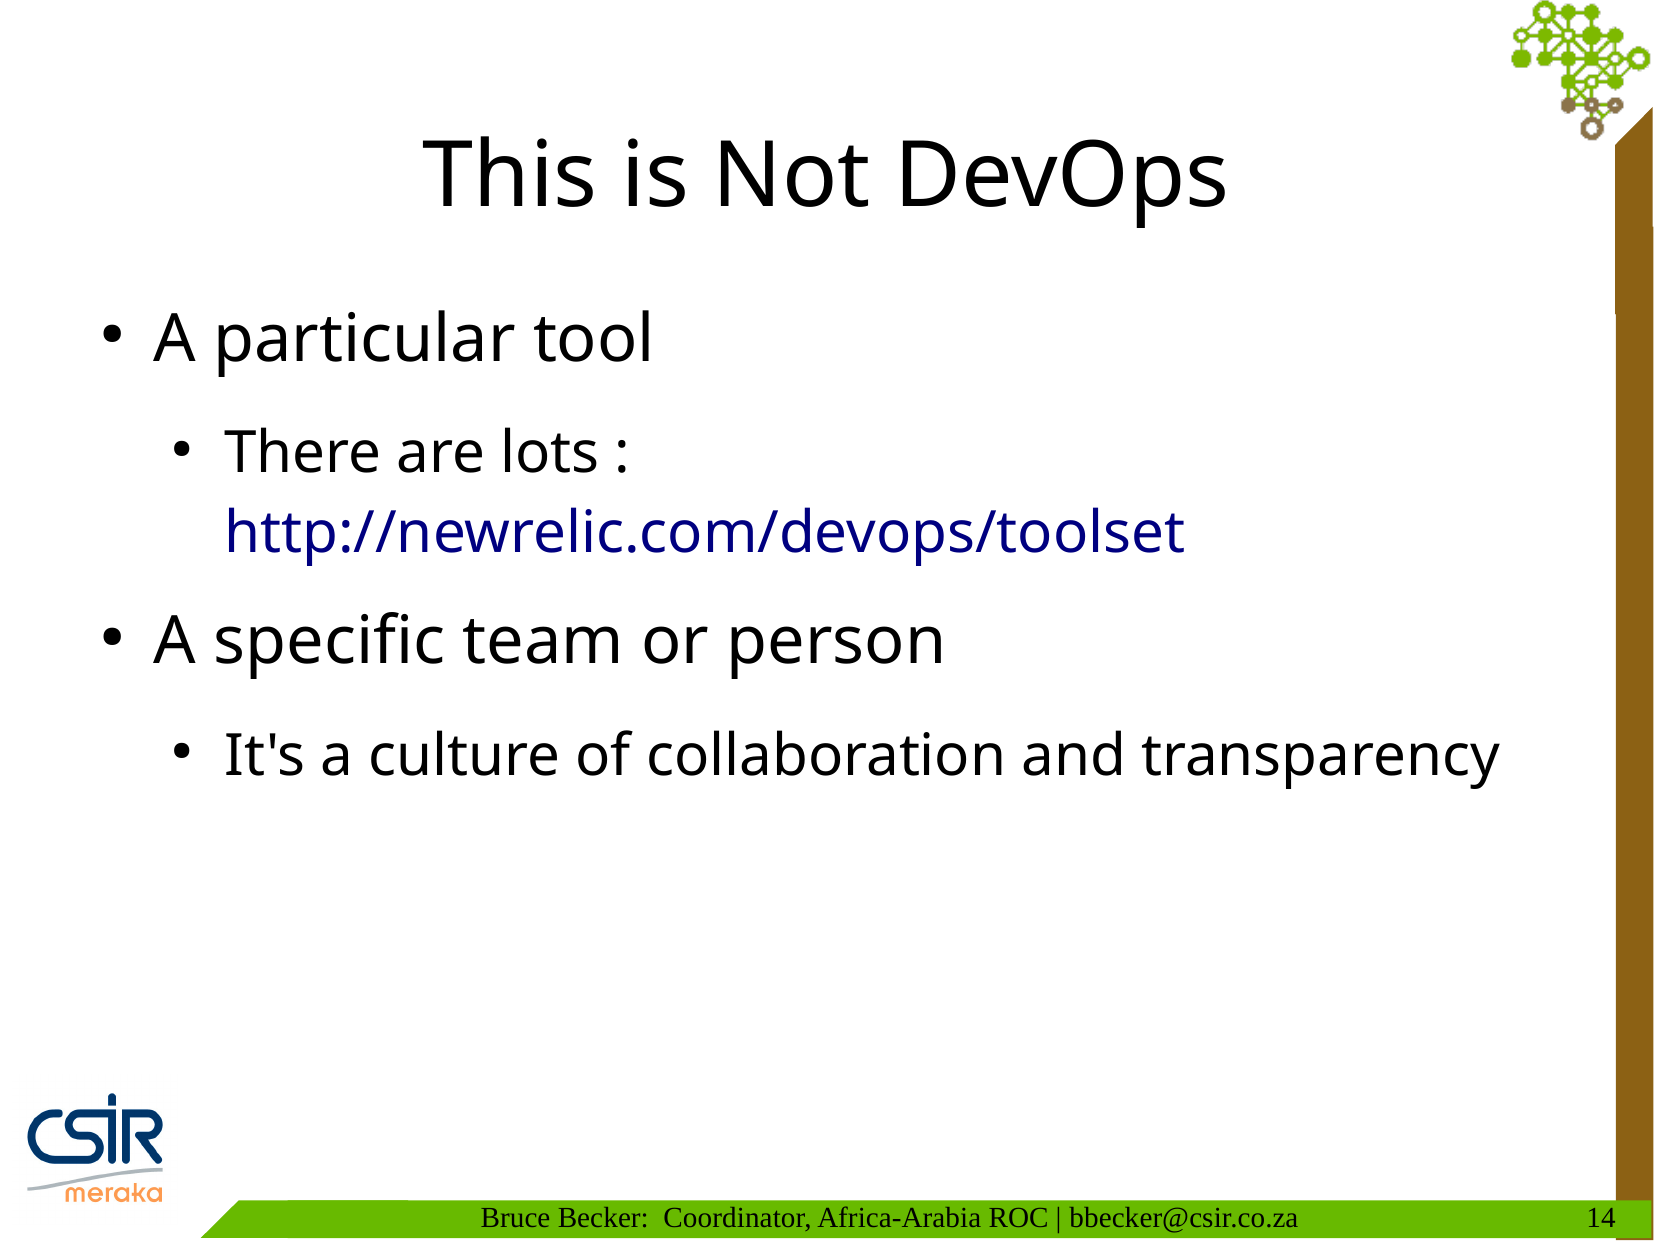

# This is Not DevOps
A particular tool
There are lots : http://newrelic.com/devops/toolset
A specific team or person
It's a culture of collaboration and transparency
14